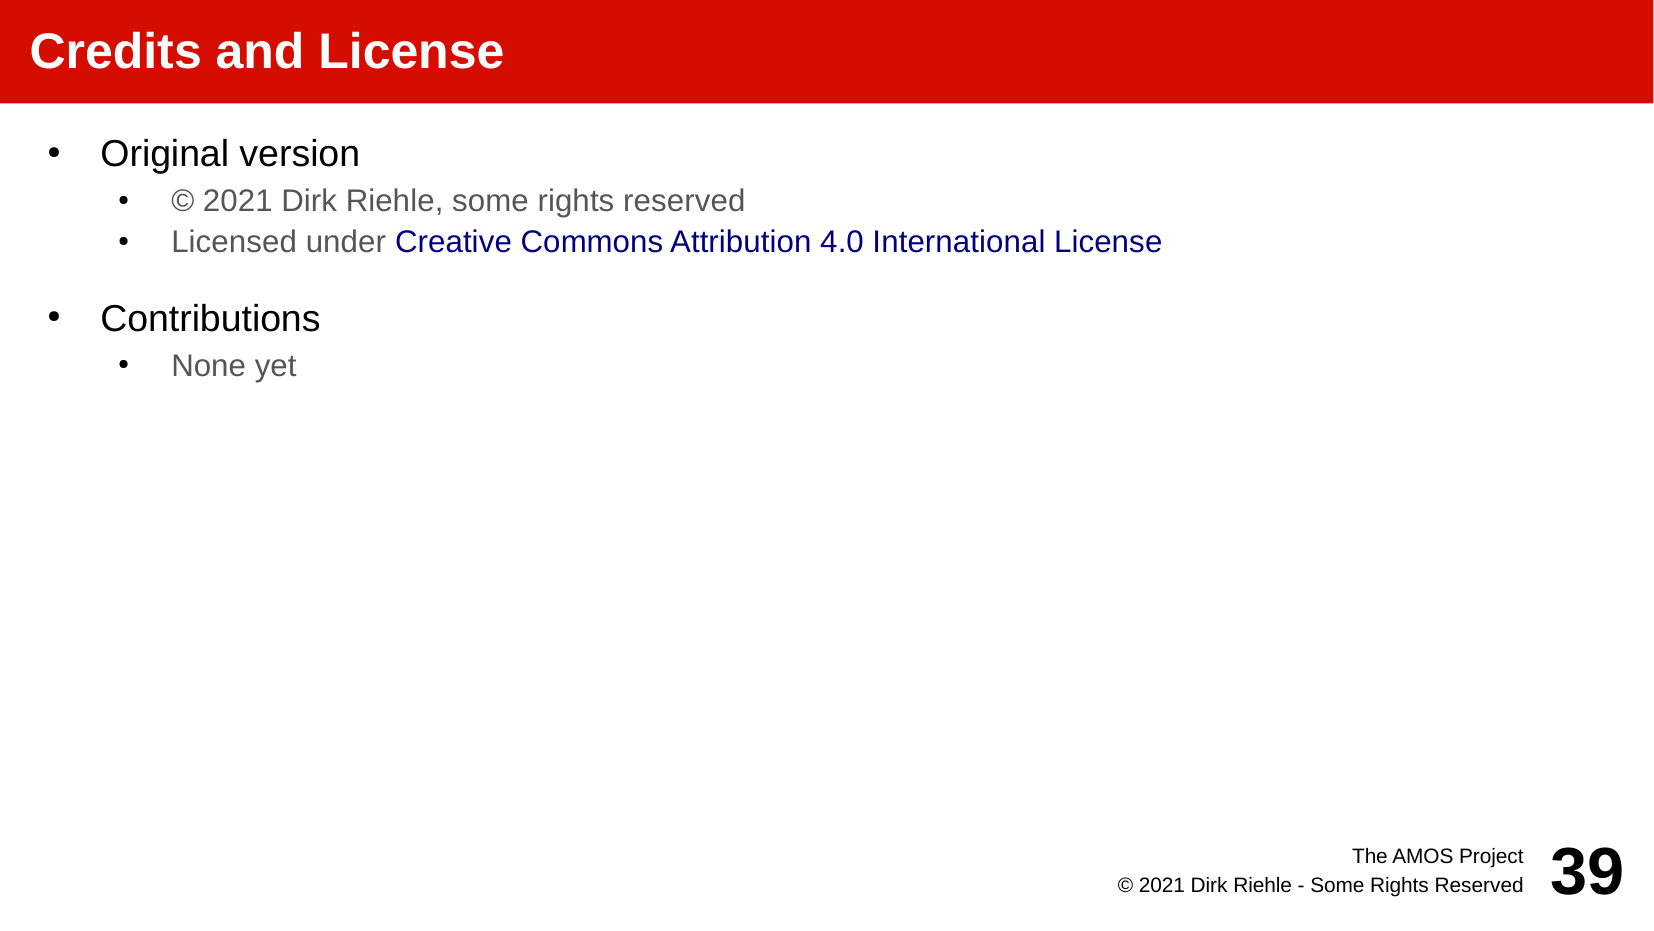

# Credits and License
Original version
© 2021 Dirk Riehle, some rights reserved
Licensed under Creative Commons Attribution 4.0 International License
Contributions
None yet
The AMOS Project
39
© 2021 Dirk Riehle - Some Rights Reserved